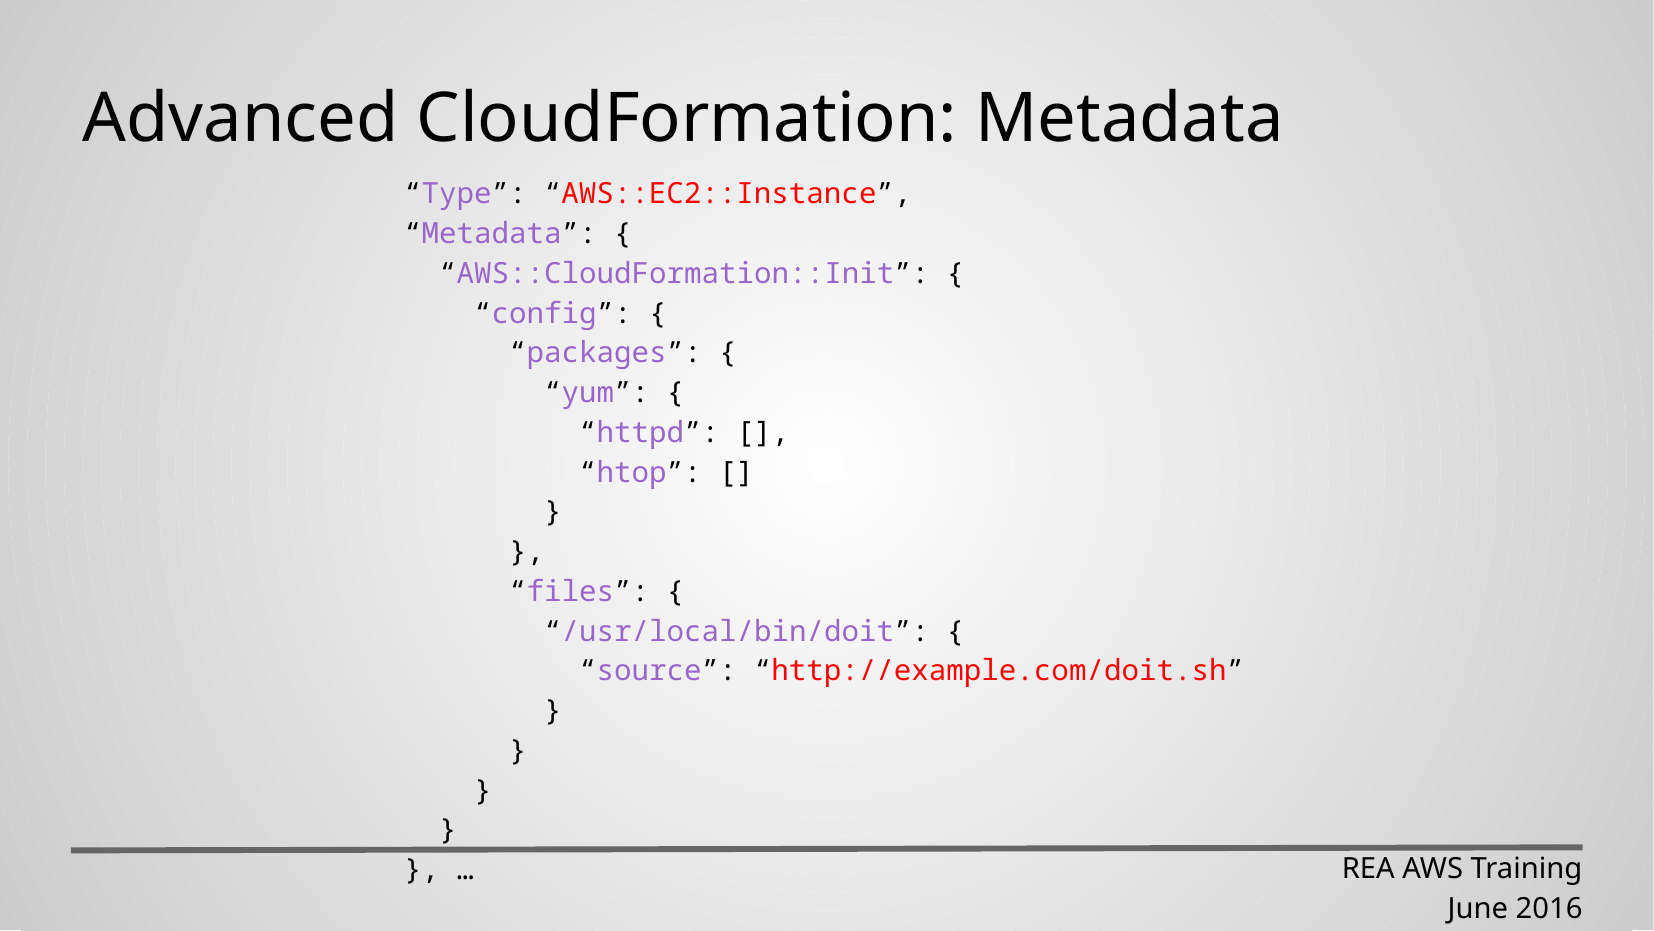

# Advanced CloudFormation: Metadata
 “Type”: “AWS::EC2::Instance”,
 “Metadata”: {
 “AWS::CloudFormation::Init”: {
 “config”: {
 “packages”: {
 “yum”: {
 “httpd”: [],
 “htop”: []
 }
 },
 “files”: {
 “/usr/local/bin/doit”: {
 “source”: “http://example.com/doit.sh”
 }
 }
 }
 }
 }, …